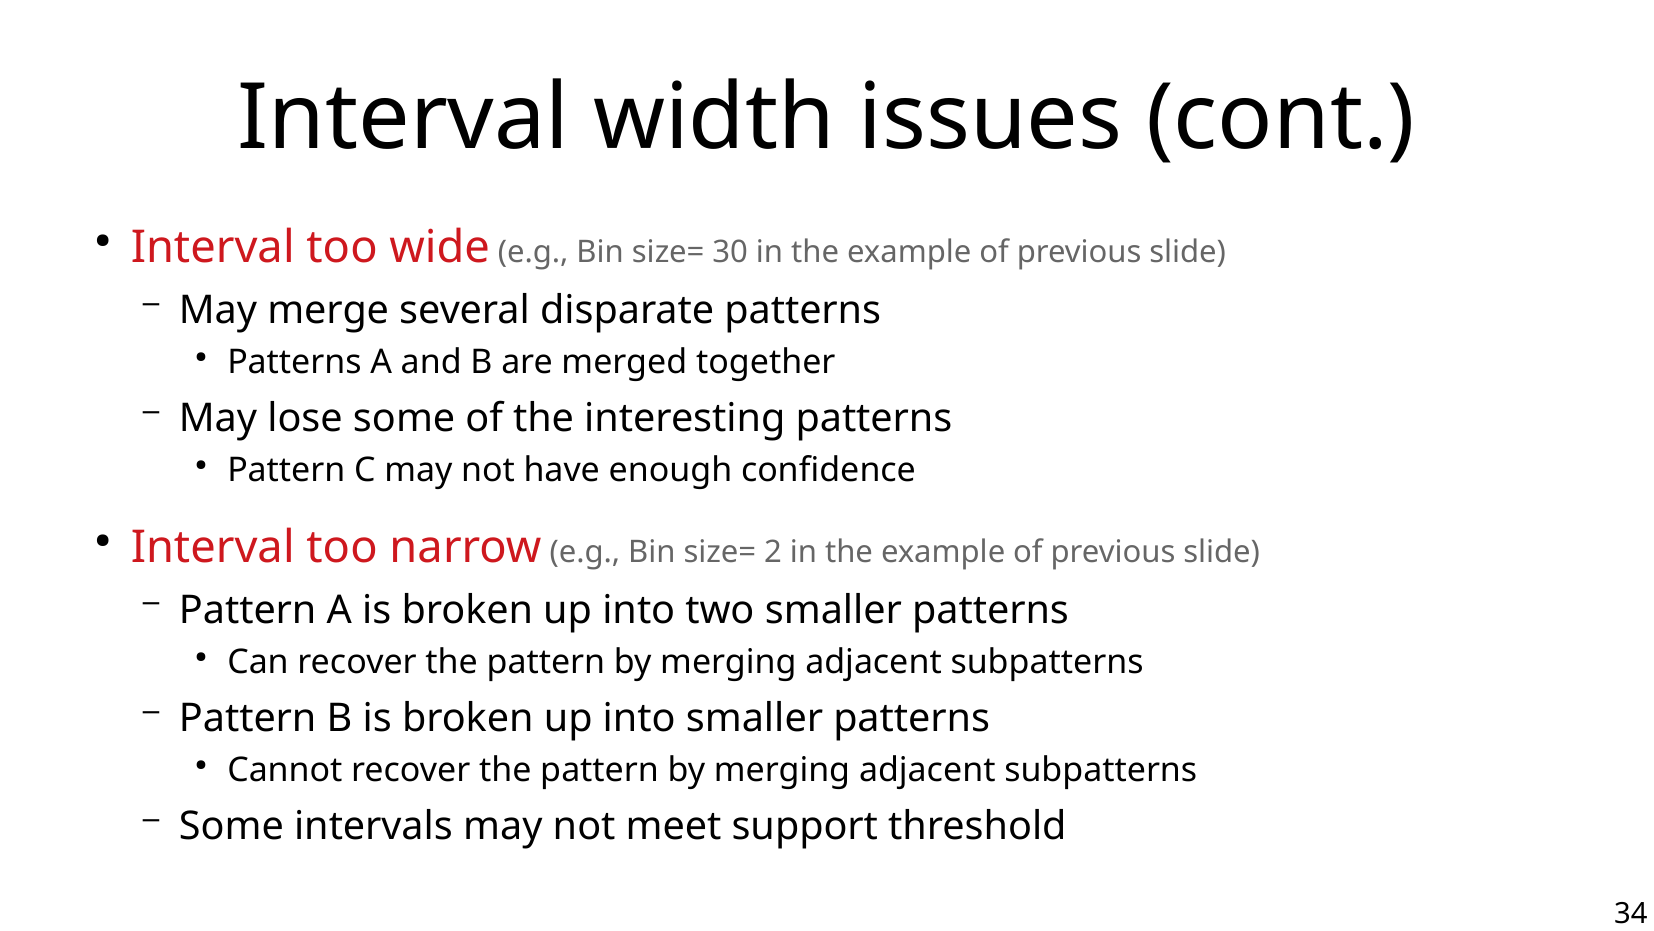

# Interval width issues (cont.)
Interval too wide (e.g., Bin size= 30 in the example of previous slide)
May merge several disparate patterns
Patterns A and B are merged together
May lose some of the interesting patterns
Pattern C may not have enough confidence
Interval too narrow (e.g., Bin size= 2 in the example of previous slide)
Pattern A is broken up into two smaller patterns
Can recover the pattern by merging adjacent subpatterns
Pattern B is broken up into smaller patterns
Cannot recover the pattern by merging adjacent subpatterns
Some intervals may not meet support threshold
34